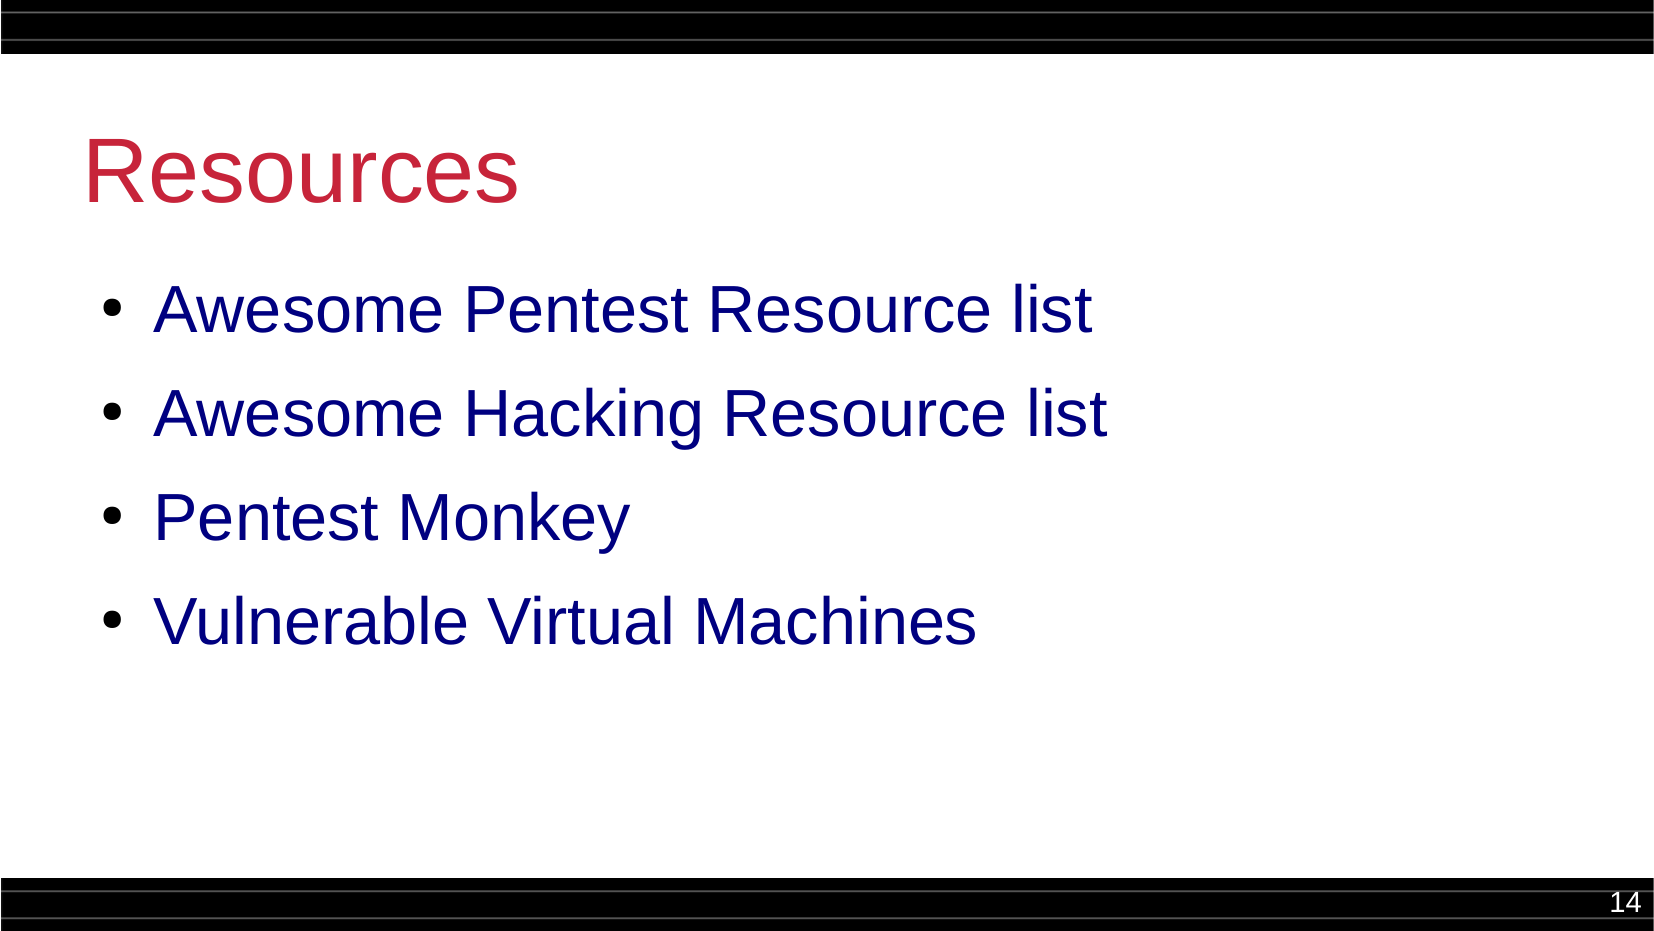

# Resources
Awesome Pentest Resource list
Awesome Hacking Resource list
Pentest Monkey
Vulnerable Virtual Machines